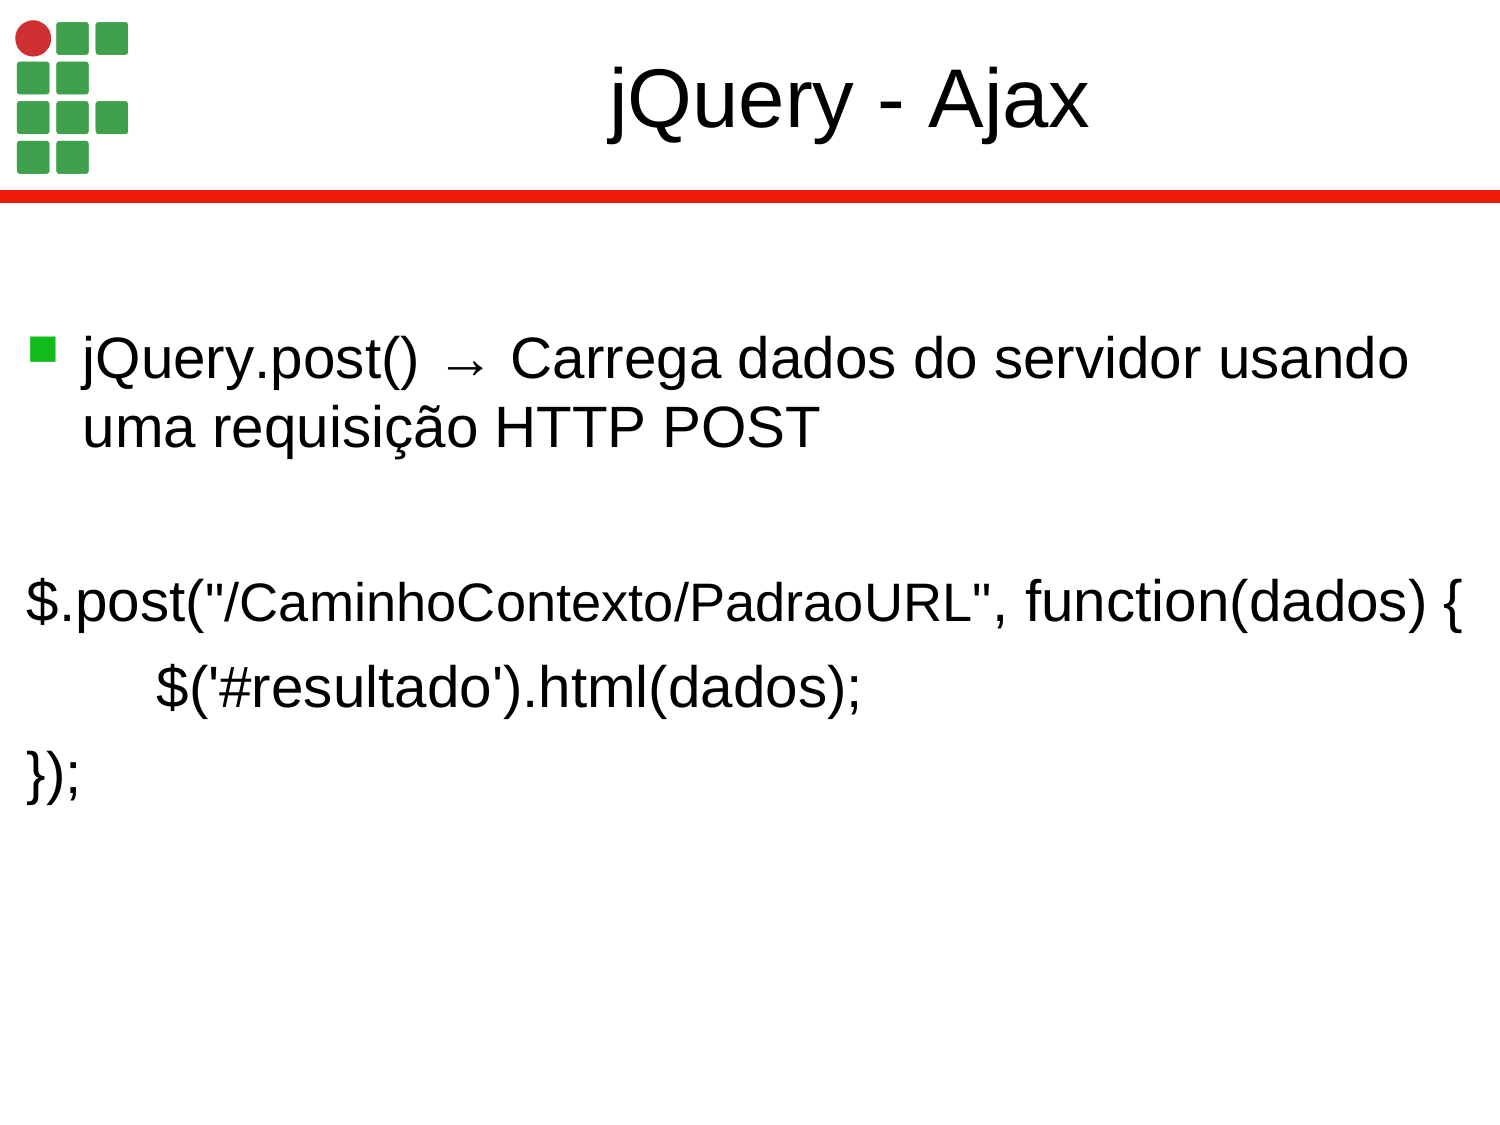

# jQuery - Ajax
jQuery.post() → Carrega dados do servidor usando uma requisição HTTP POST
$.post("/CaminhoContexto/PadraoURL", function(dados) {
 $('#resultado').html(dados);
});